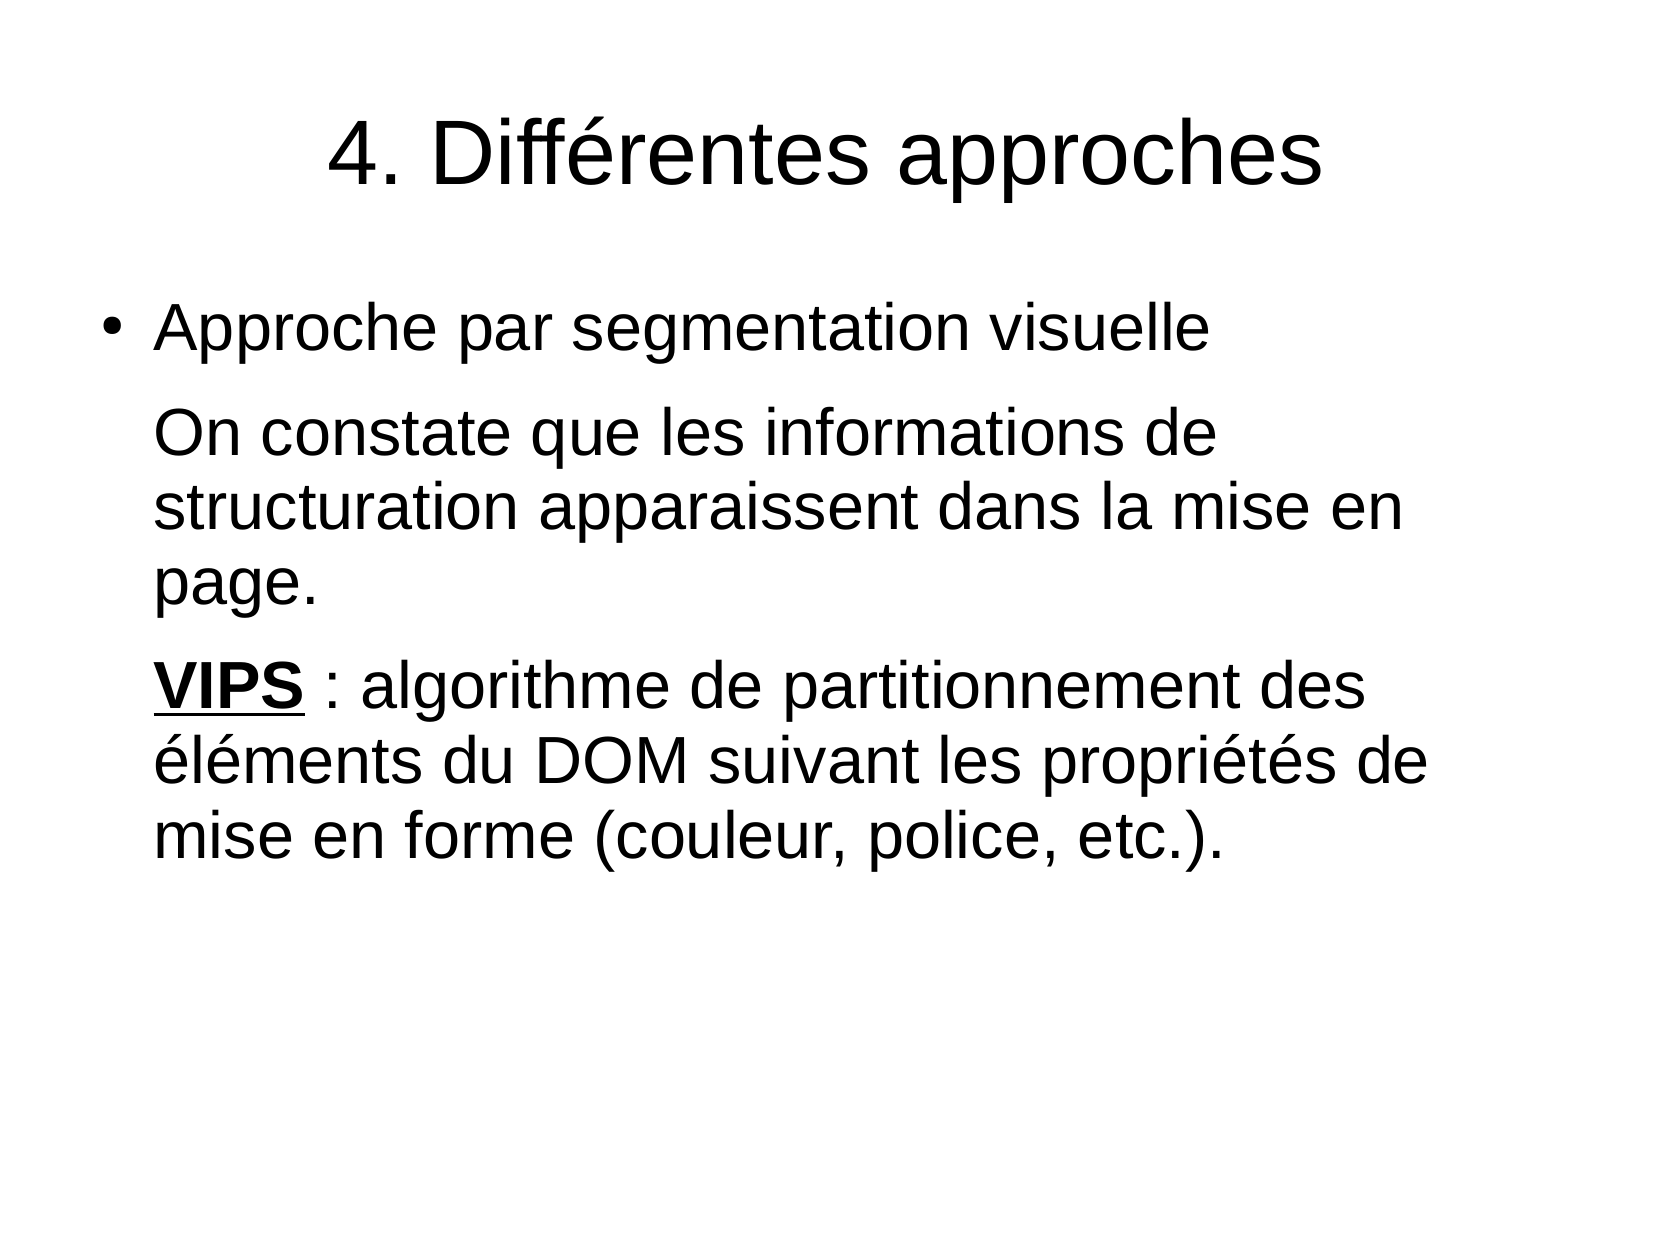

# 4. Différentes approches
Approche par segmentation visuelle
On constate que les informations de structuration apparaissent dans la mise en page.
VIPS : algorithme de partitionnement des éléments du DOM suivant les propriétés de mise en forme (couleur, police, etc.).